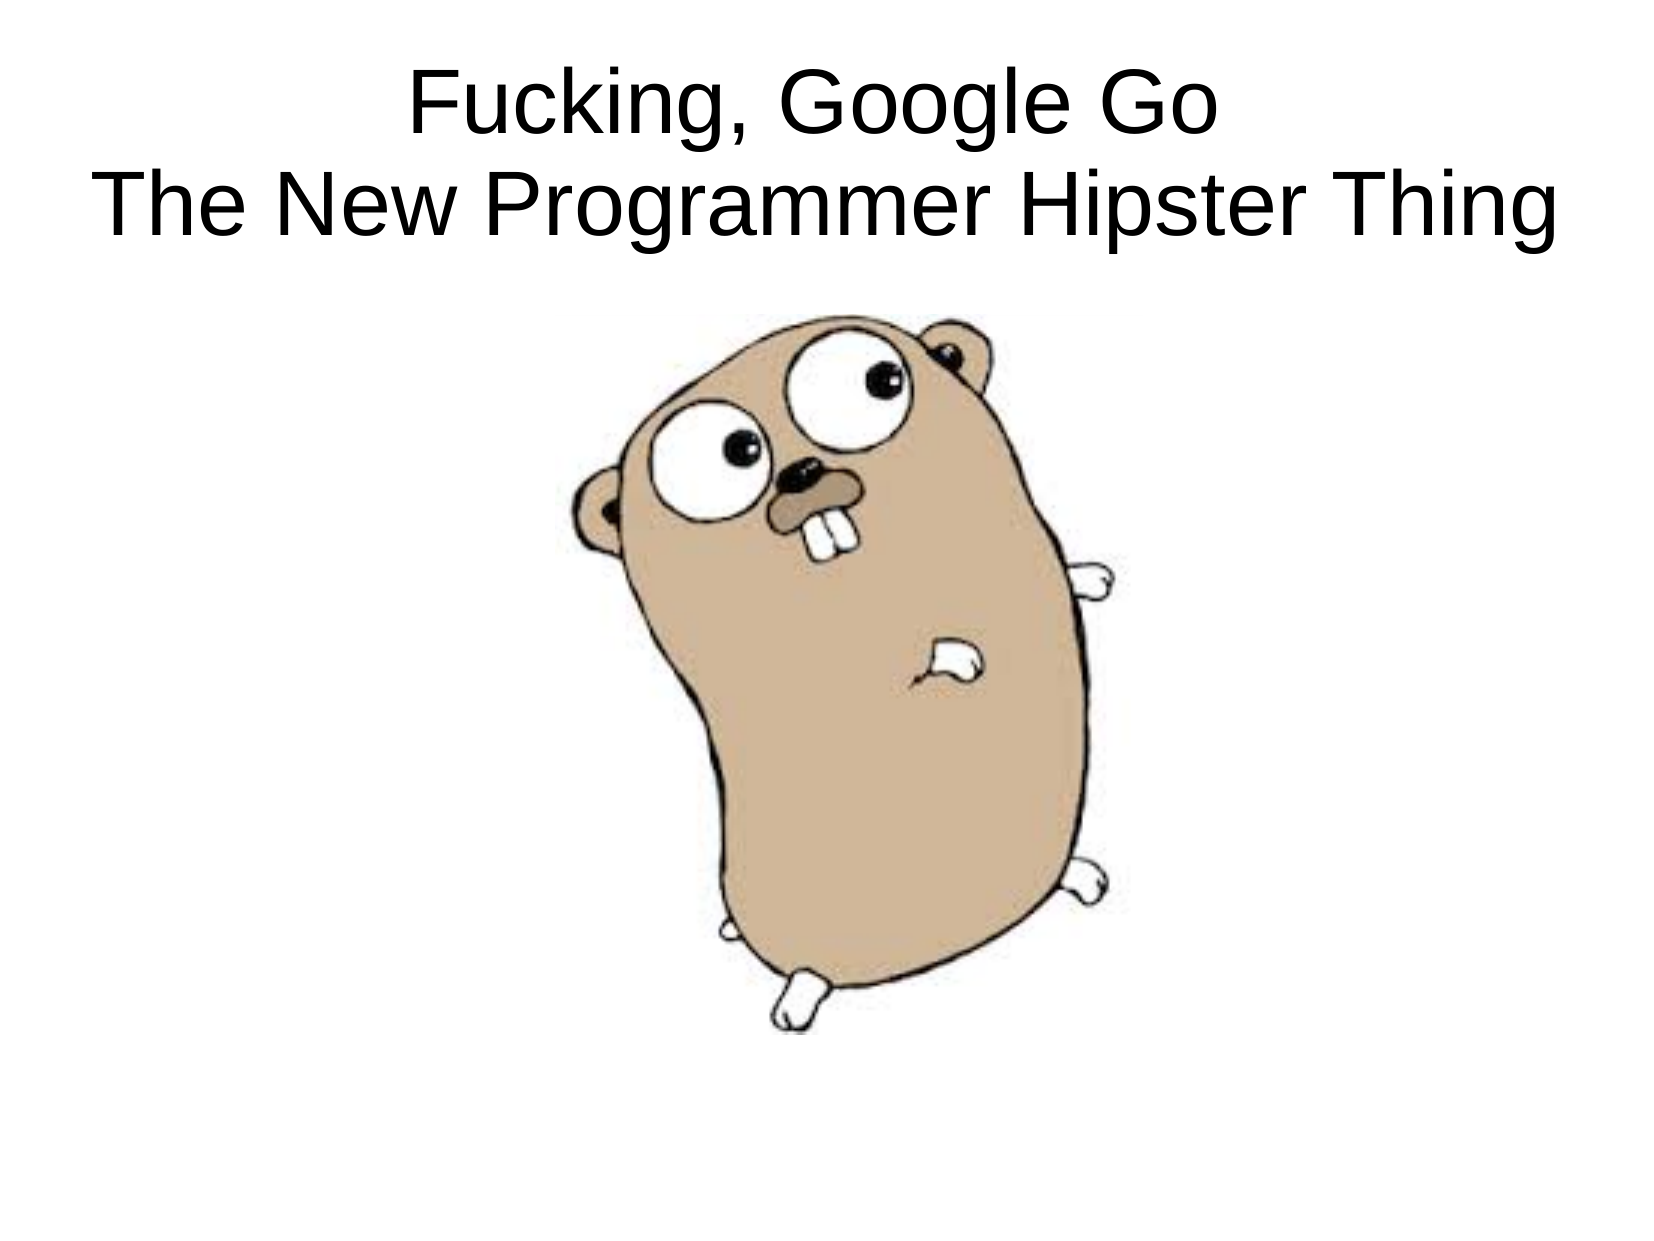

# Fucking, Google Go The New Programmer Hipster Thing